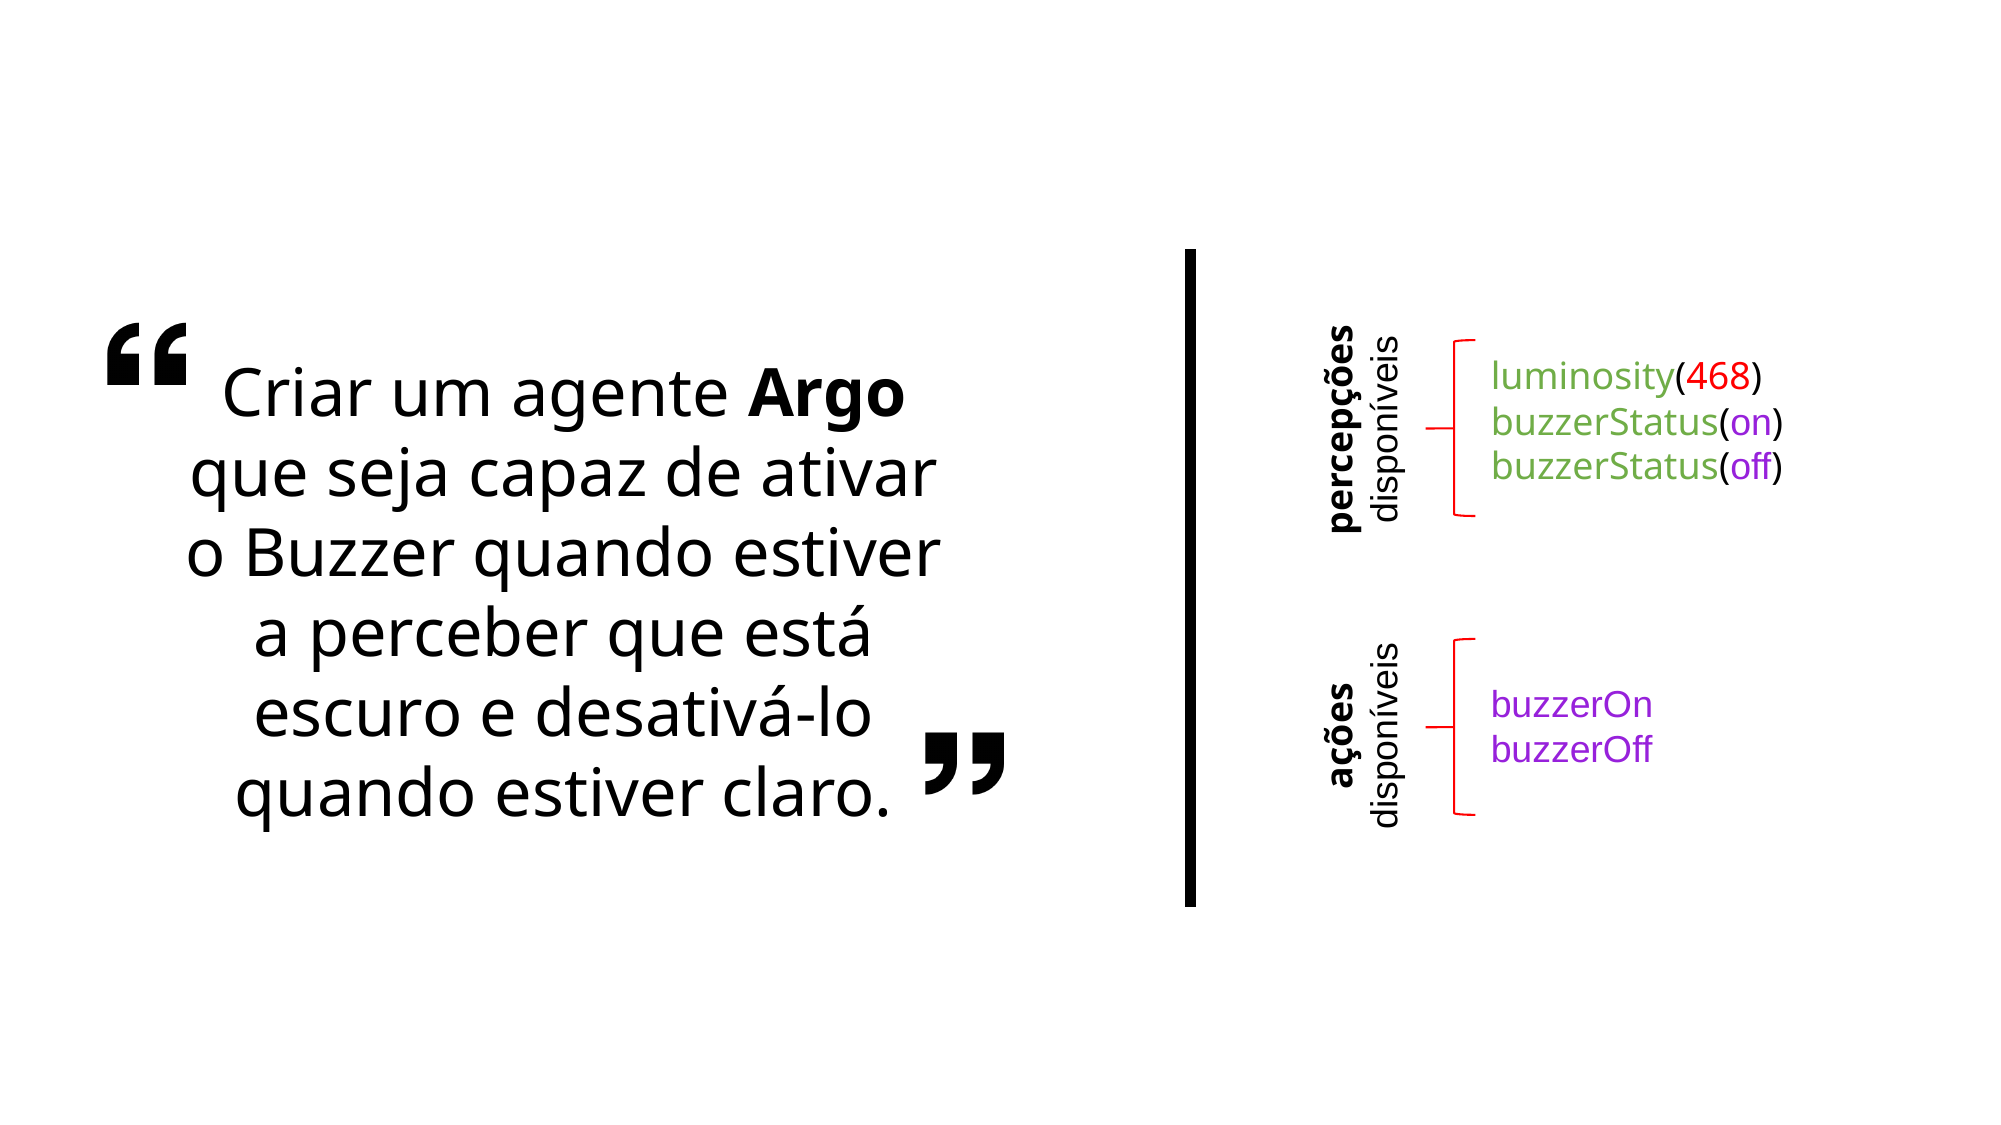

Tarefa Argo
Criar um agente Argo que seja capaz de ativar o Buzzer quando estiver a perceber que está escuro e desativá-lo quando estiver claro.
luminosity(468)
buzzerStatus(on)
buzzerStatus(off)
percepções
disponíveis
buzzerOn
buzzerOff
ações
disponíveis